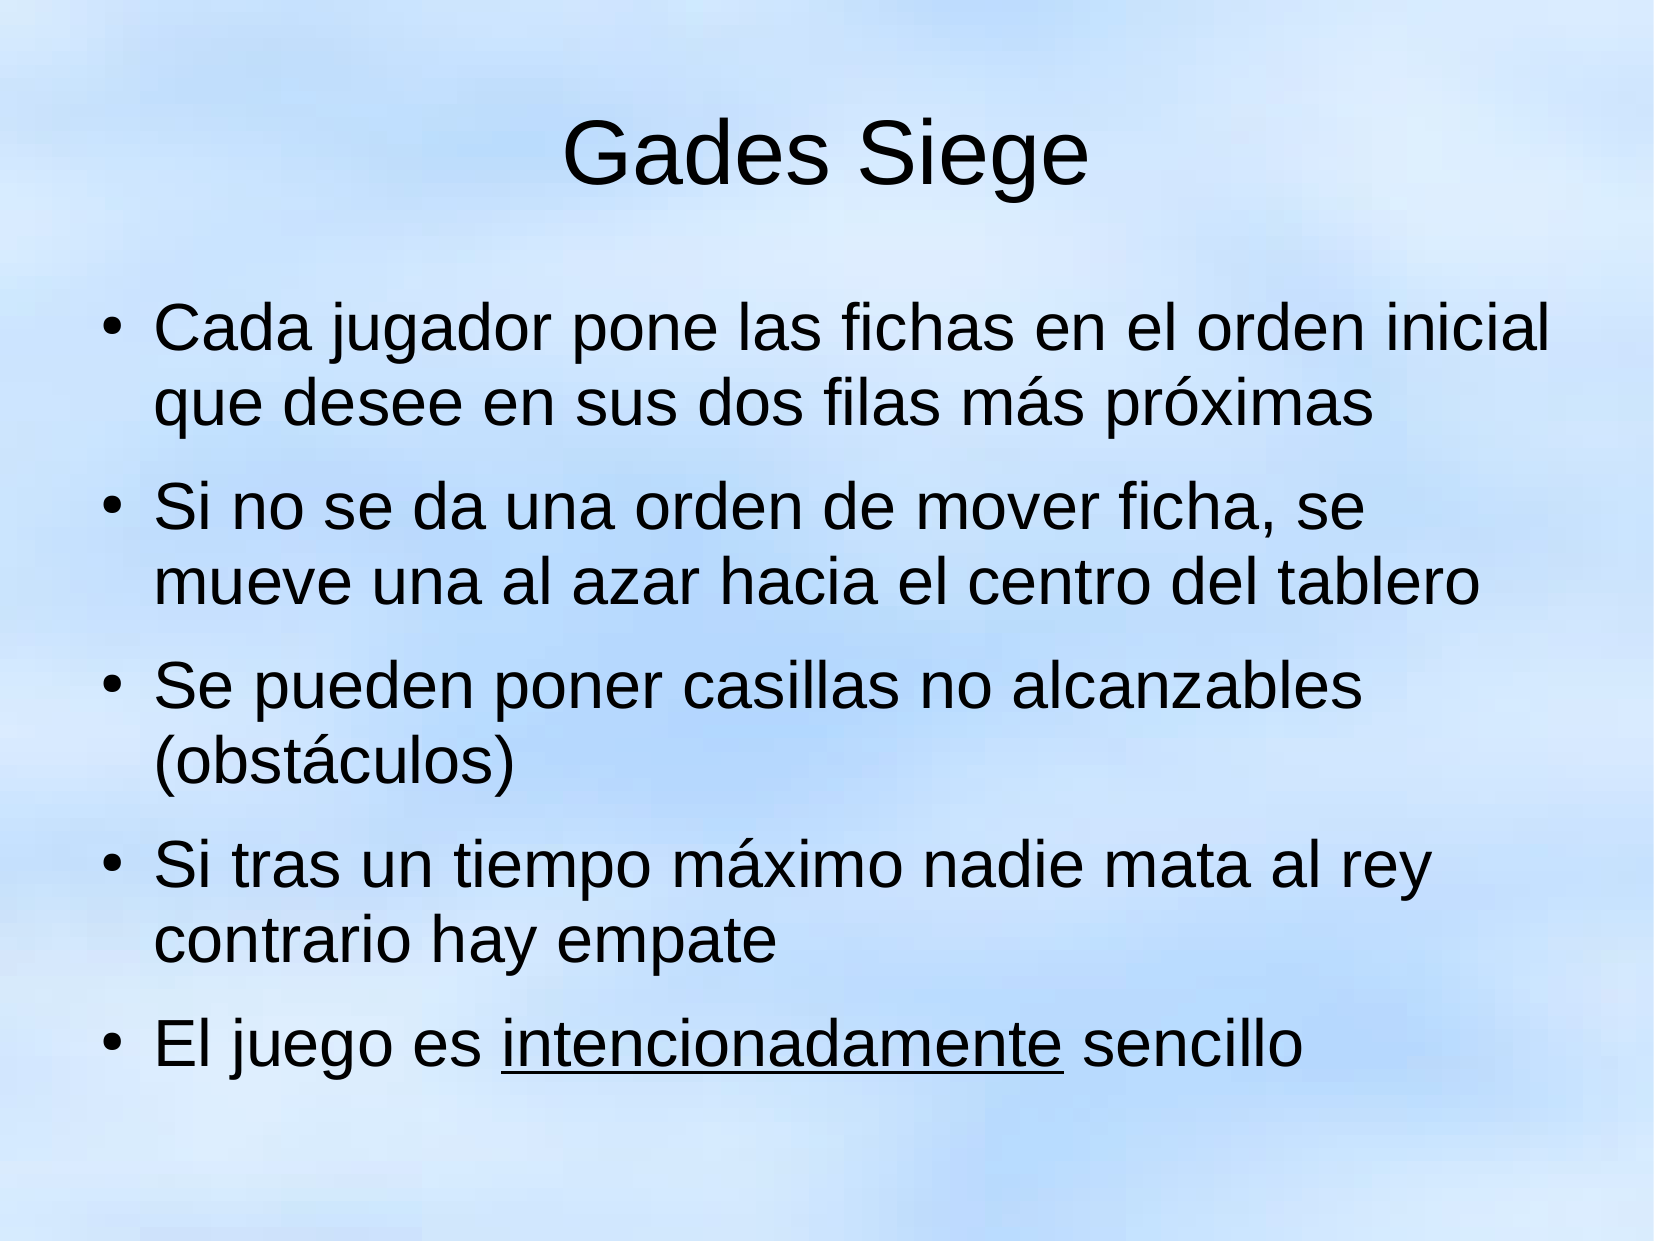

# Gades Siege
Cada jugador pone las fichas en el orden inicial que desee en sus dos filas más próximas
Si no se da una orden de mover ficha, se mueve una al azar hacia el centro del tablero
Se pueden poner casillas no alcanzables (obstáculos)
Si tras un tiempo máximo nadie mata al rey contrario hay empate
El juego es intencionadamente sencillo